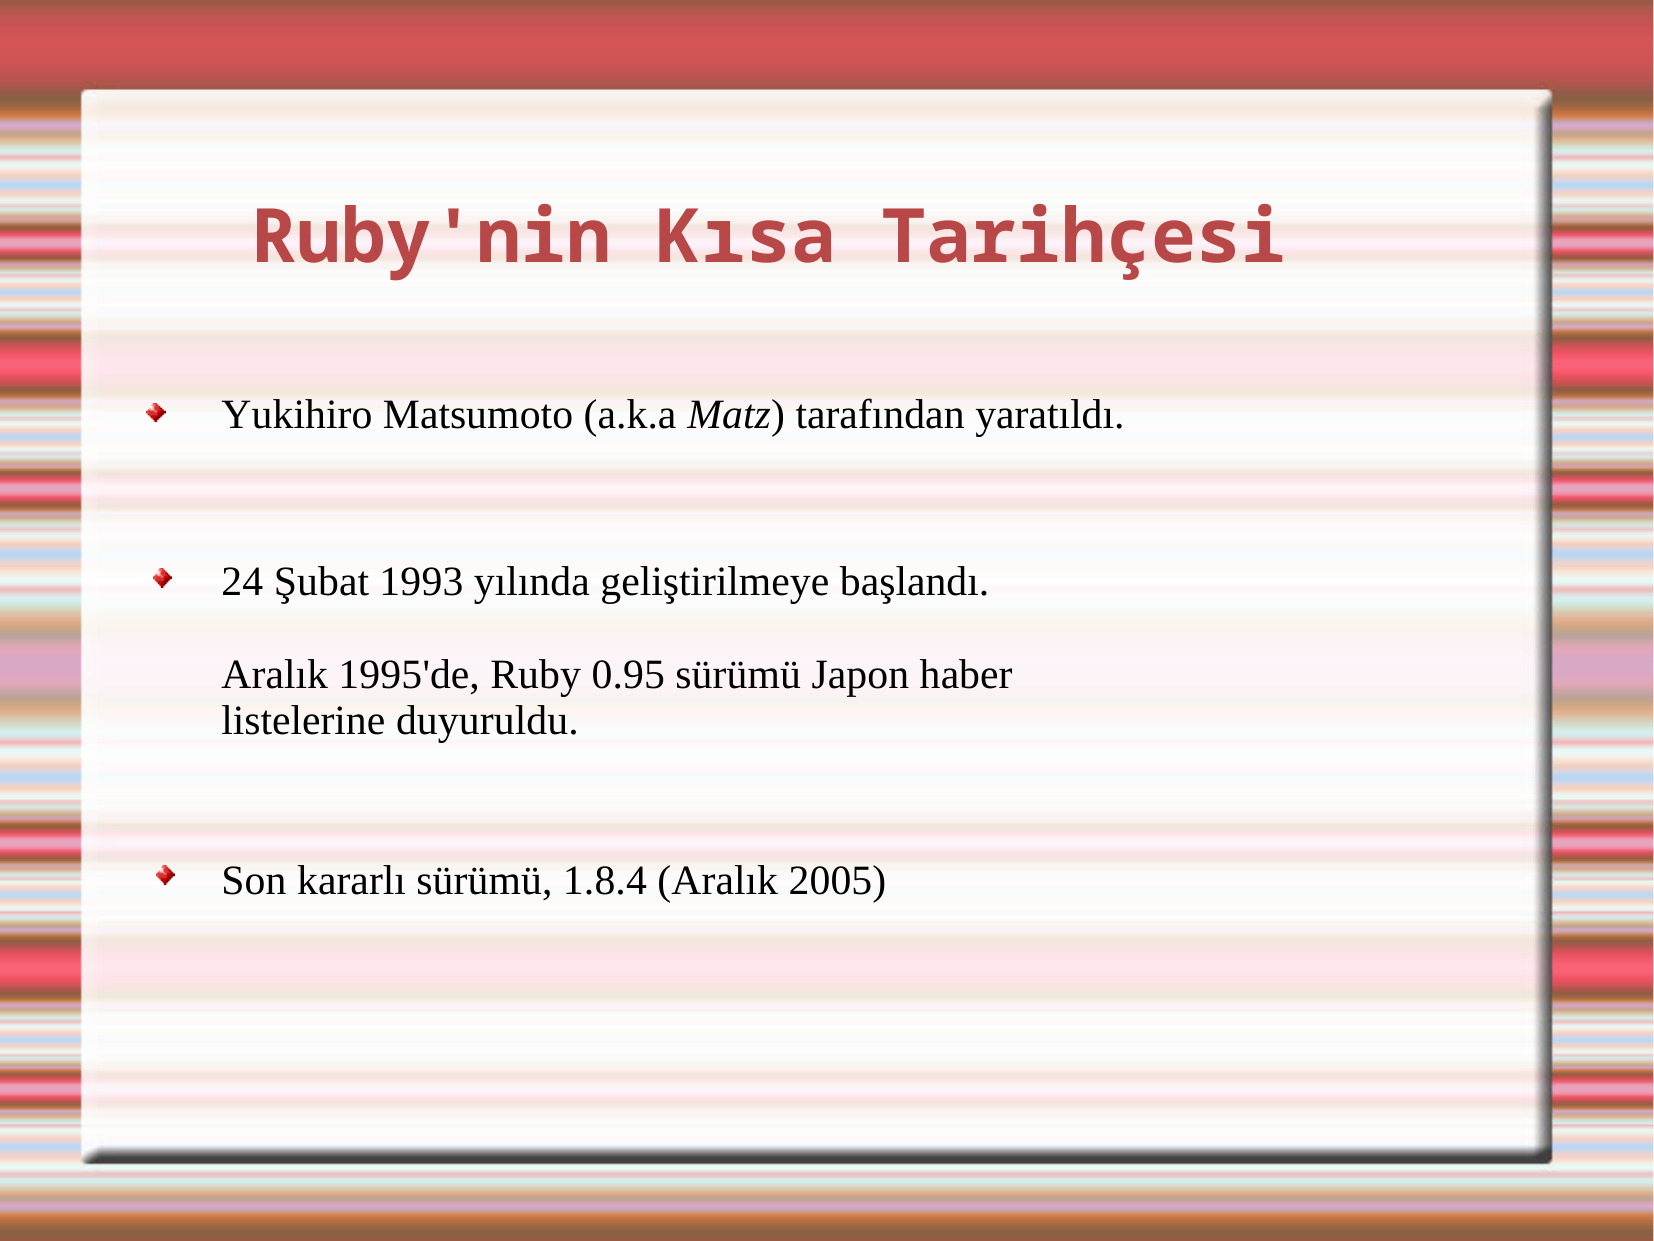

Ruby'nin Kısa Tarihçesi
Yukihiro Matsumoto (a.k.a Matz) tarafından yaratıldı.
24 Şubat 1993 yılında geliştirilmeye başlandı.
Aralık 1995'de, Ruby 0.95 sürümü Japon haber listelerine duyuruldu.
Son kararlı sürümü, 1.8.4 (Aralık 2005)